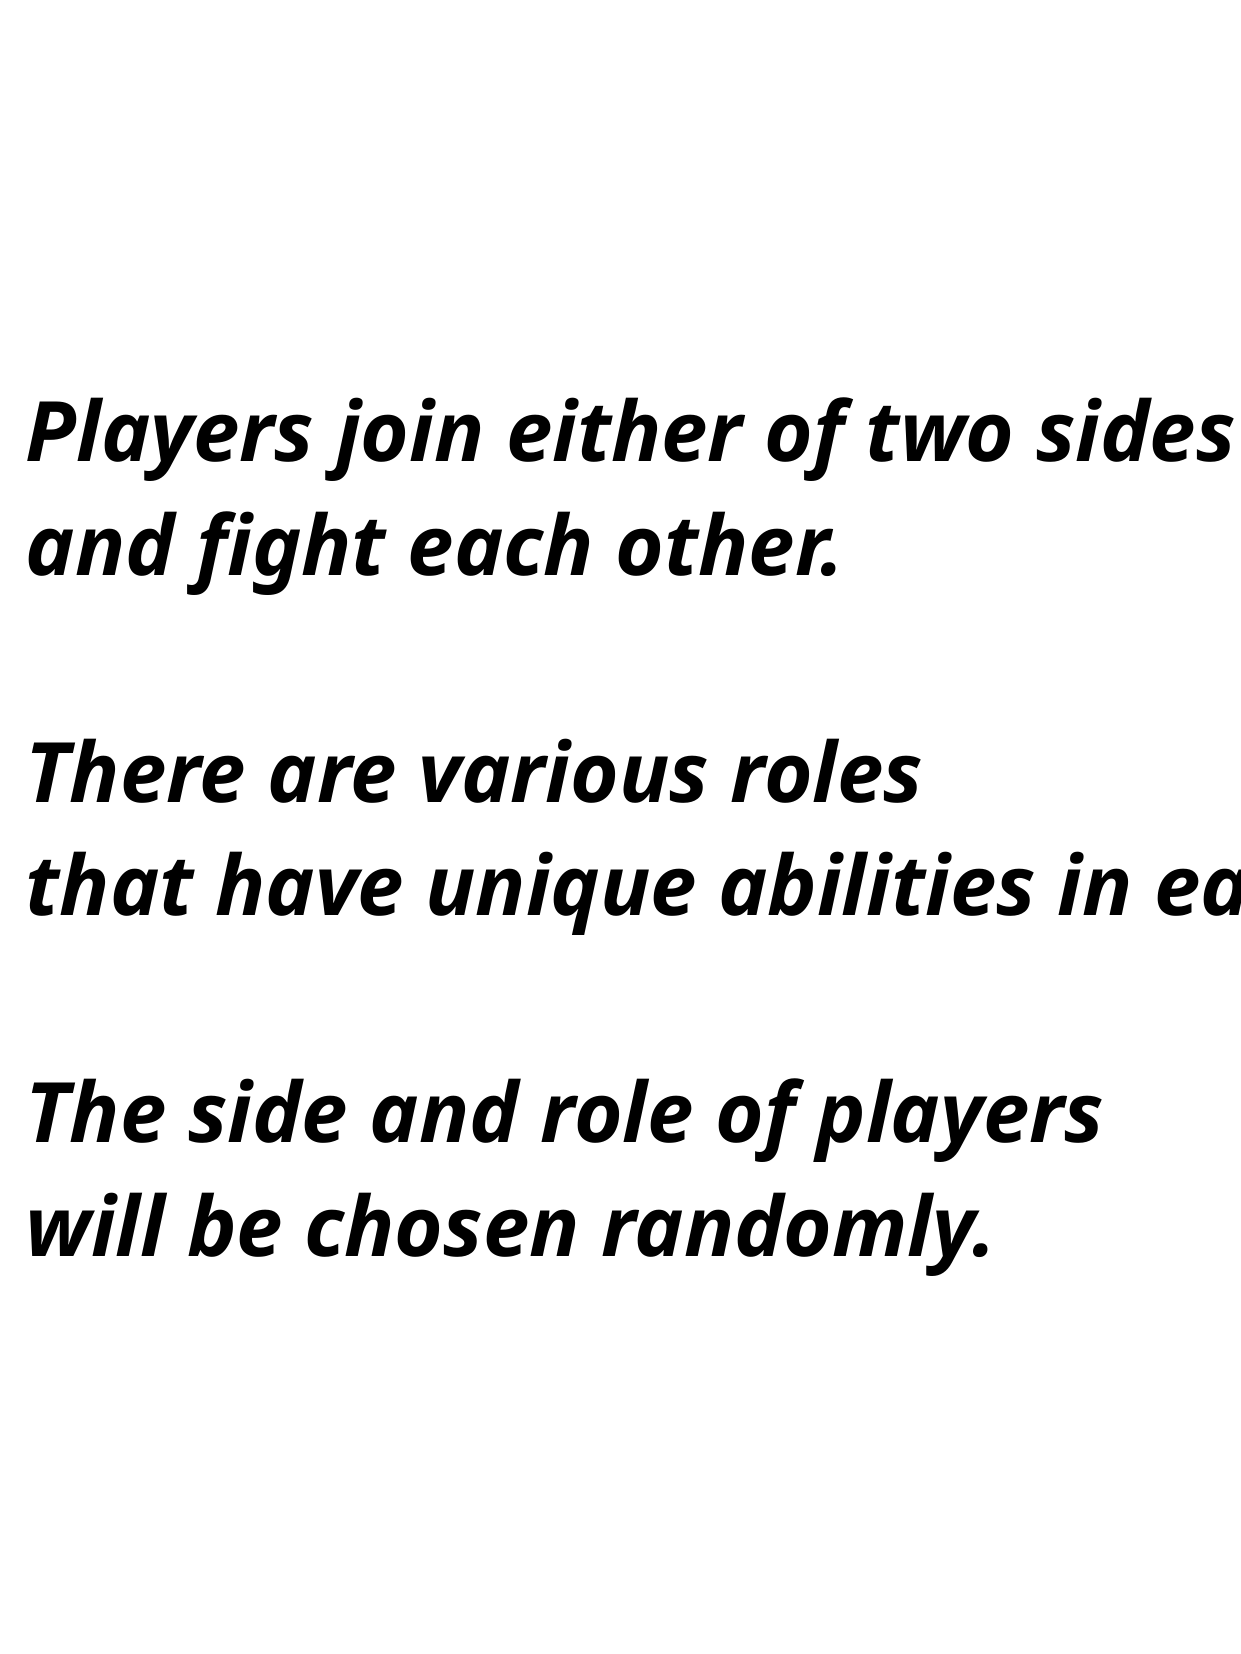

Players join either of two sides
and fight each other.
There are various roles
that have unique abilities in each side.
The side and role of players
will be chosen randomly.